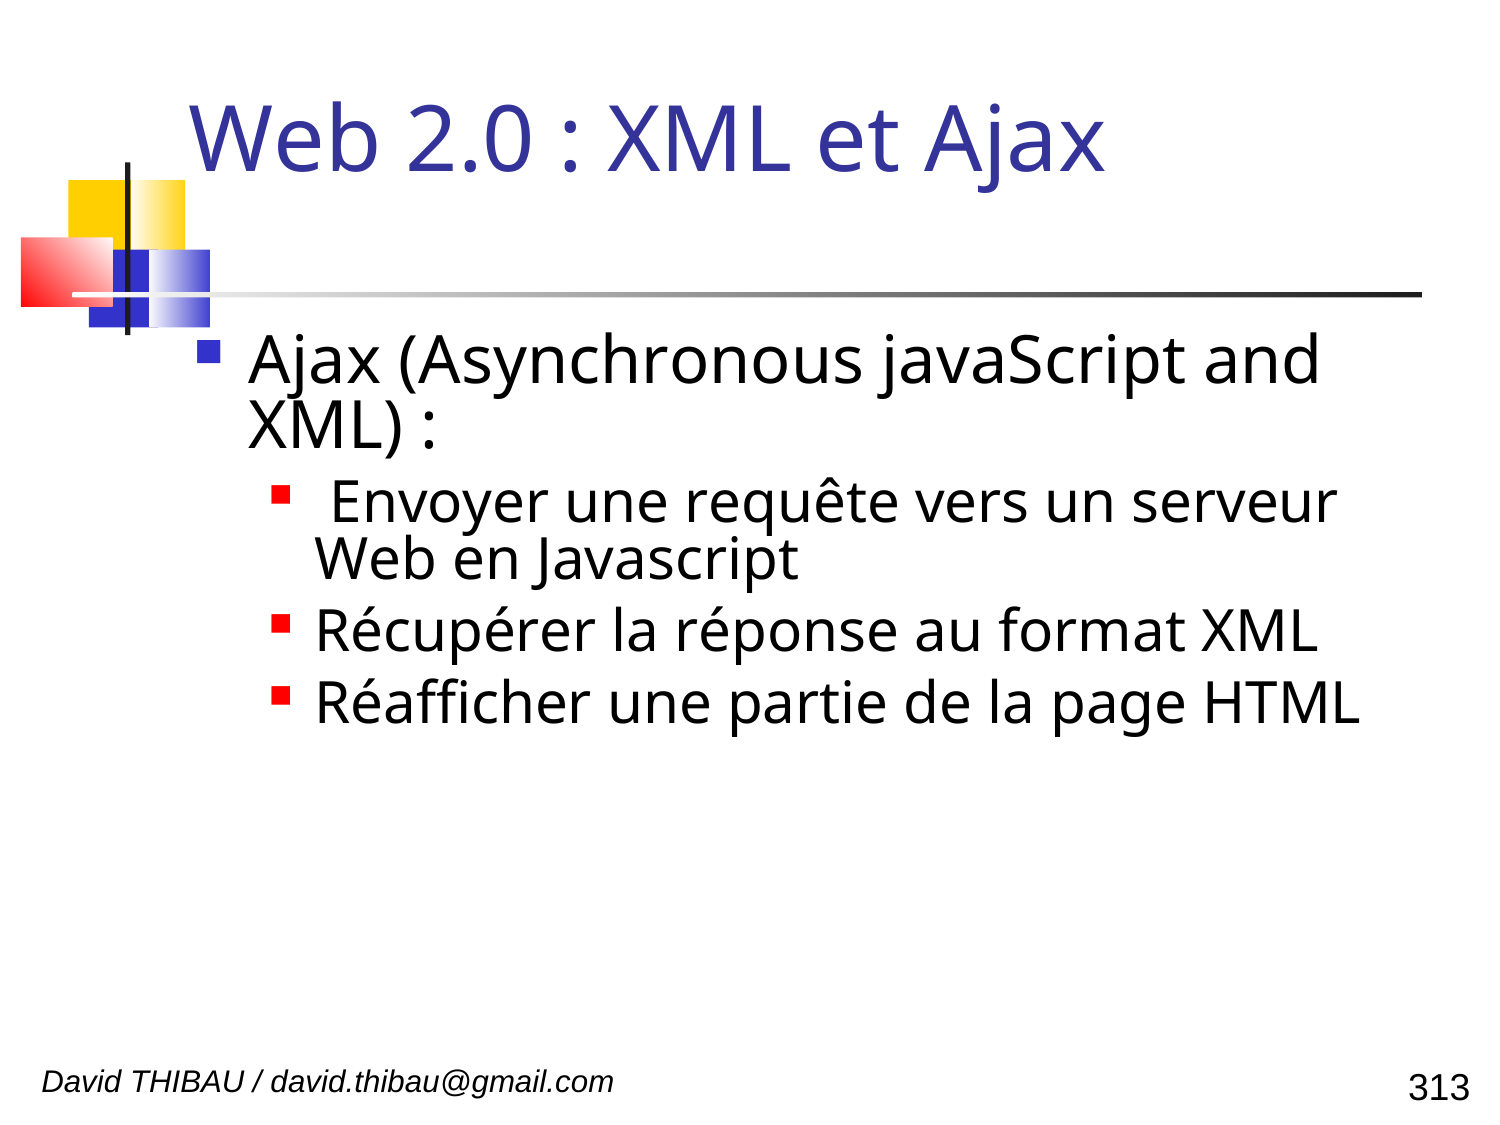

# Web 2.0 : XML et Ajax
Ajax (Asynchronous javaScript and XML) :
 Envoyer une requête vers un serveur Web en Javascript
Récupérer la réponse au format XML
Réafficher une partie de la page HTML